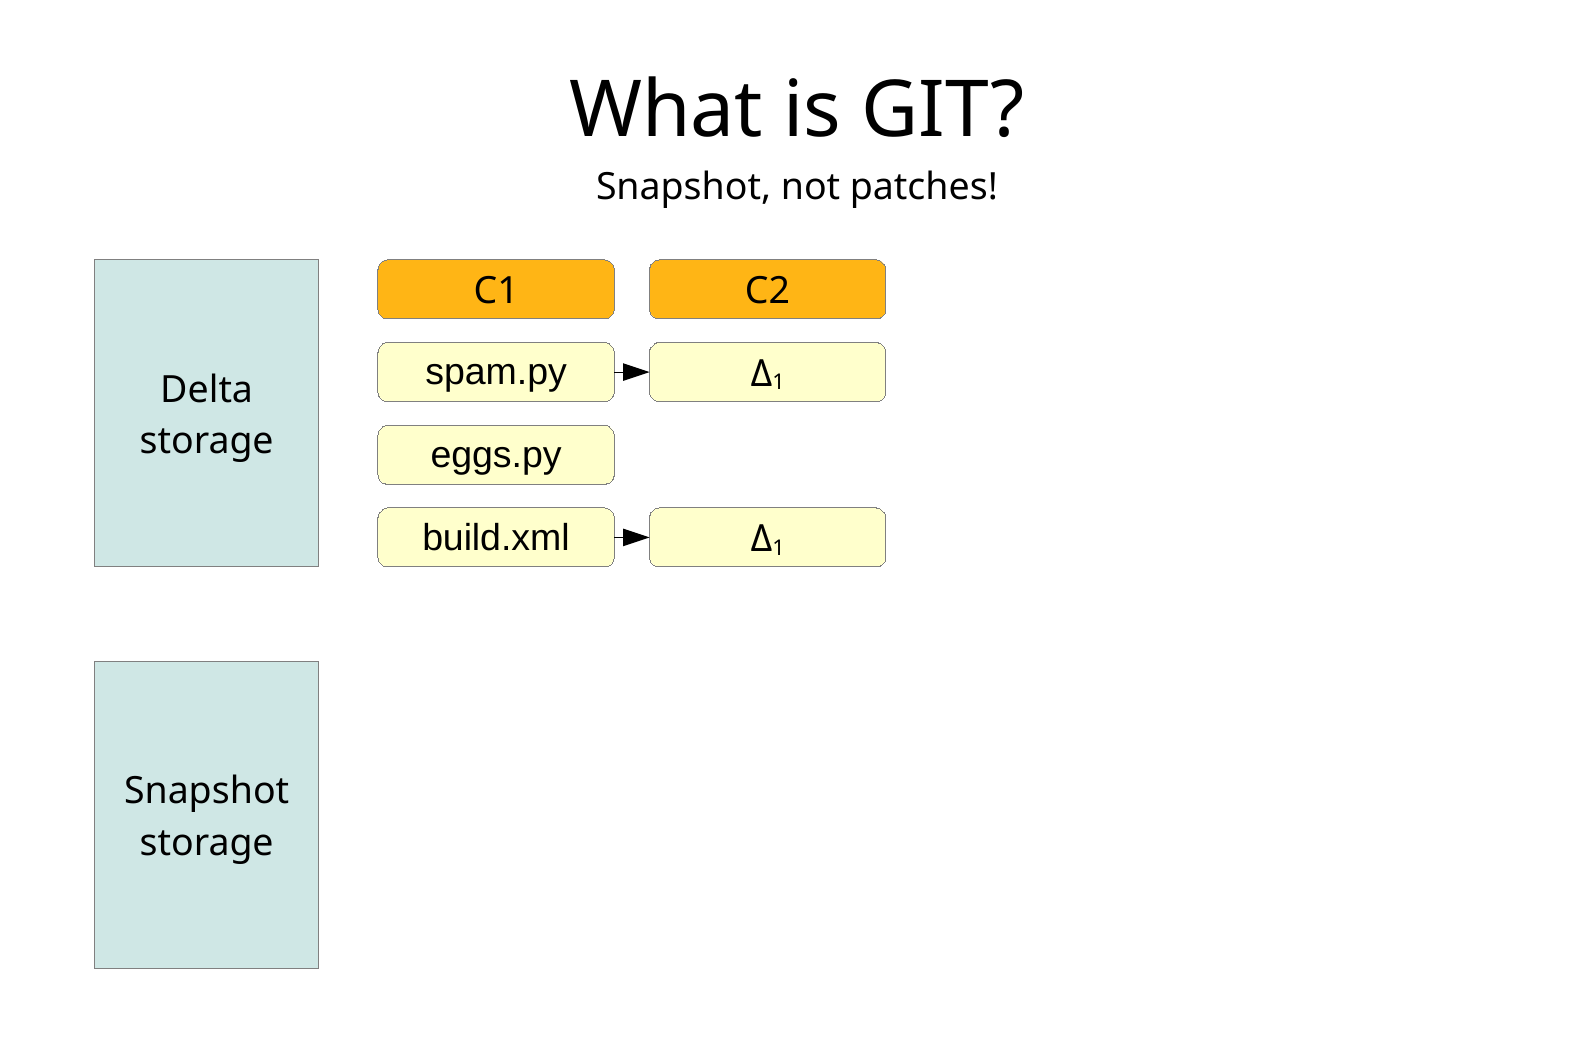

# What is GIT? Snapshot, not patches!
Delta
storage
C1
C2
spam.py
Δ1
eggs.py
build.xml
Δ1
Snapshot
storage